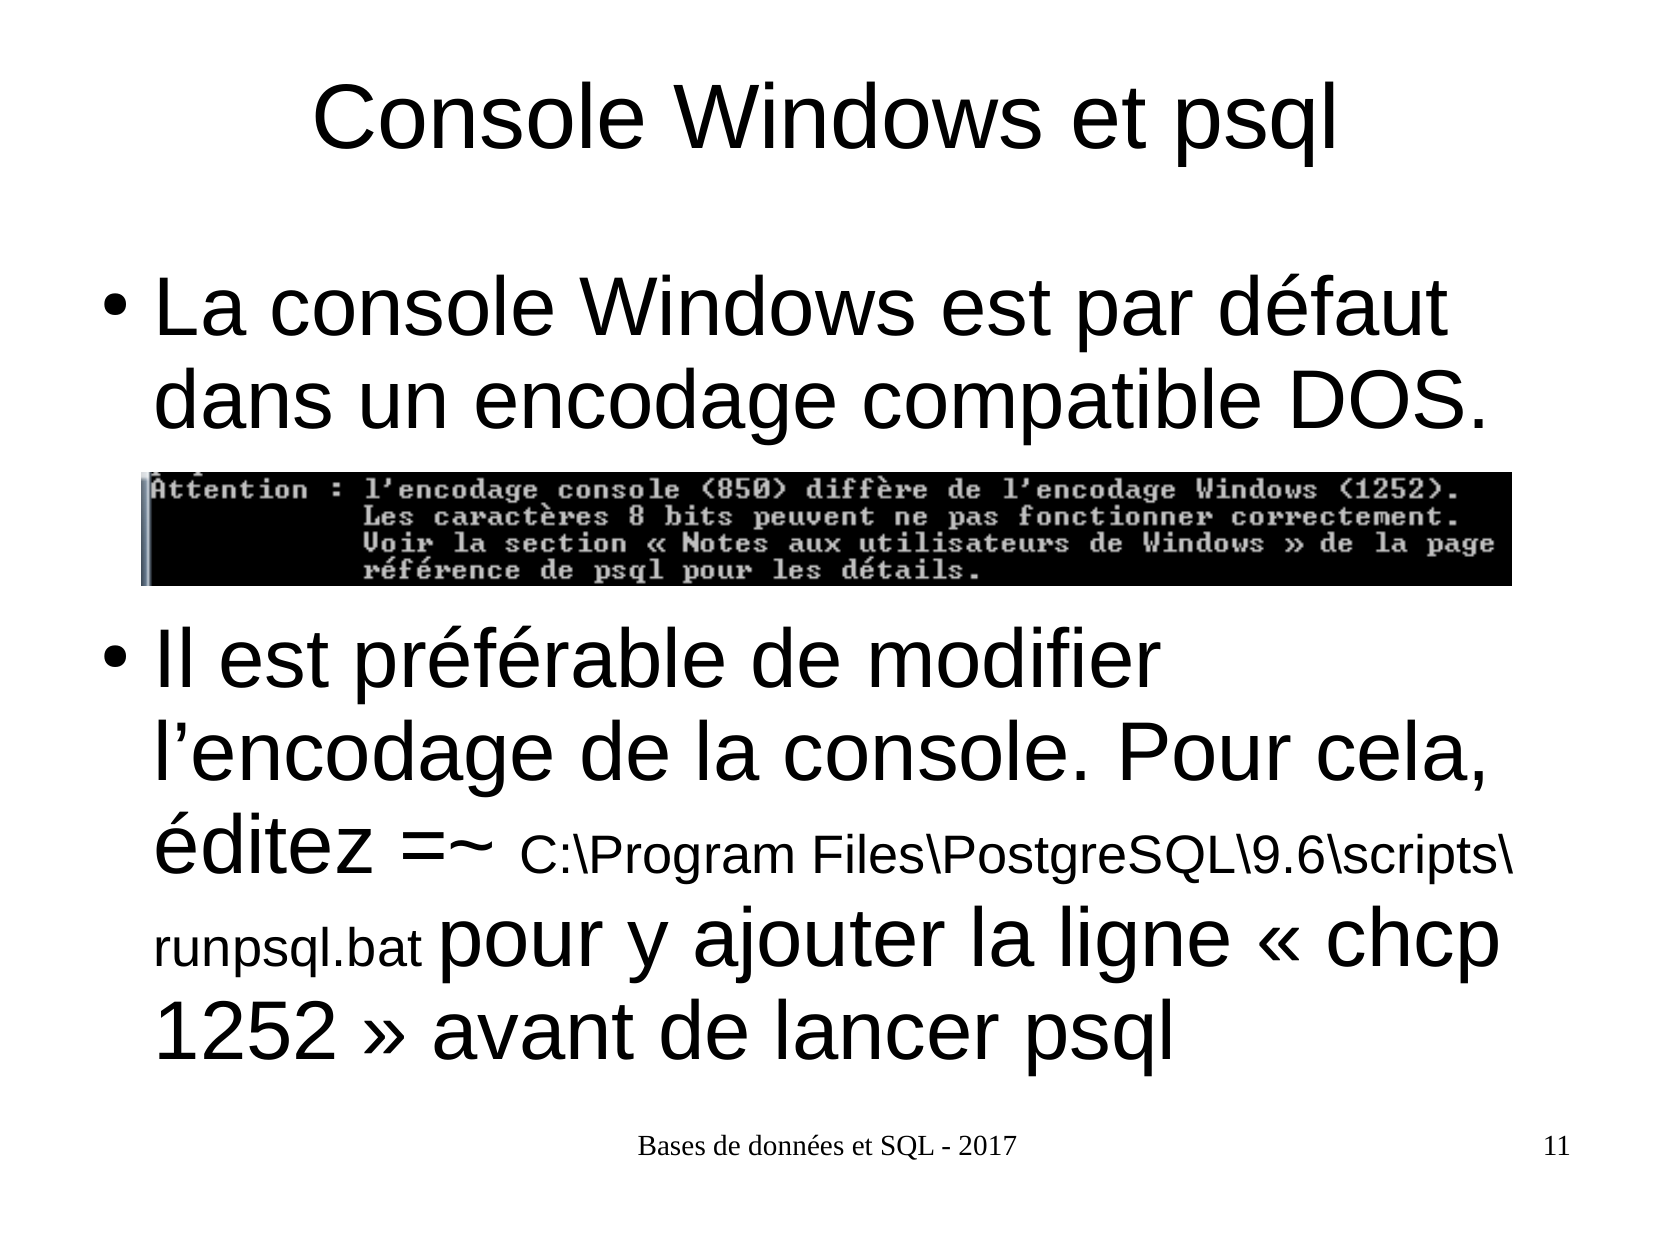

# Console Windows et psql
La console Windows est par défaut dans un encodage compatible DOS.
Il est préférable de modifier l’encodage de la console. Pour cela, éditez =~ C:\Program Files\PostgreSQL\9.6\scripts\runpsql.bat pour y ajouter la ligne « chcp 1252 » avant de lancer psql
Bases de données et SQL - 2017
11